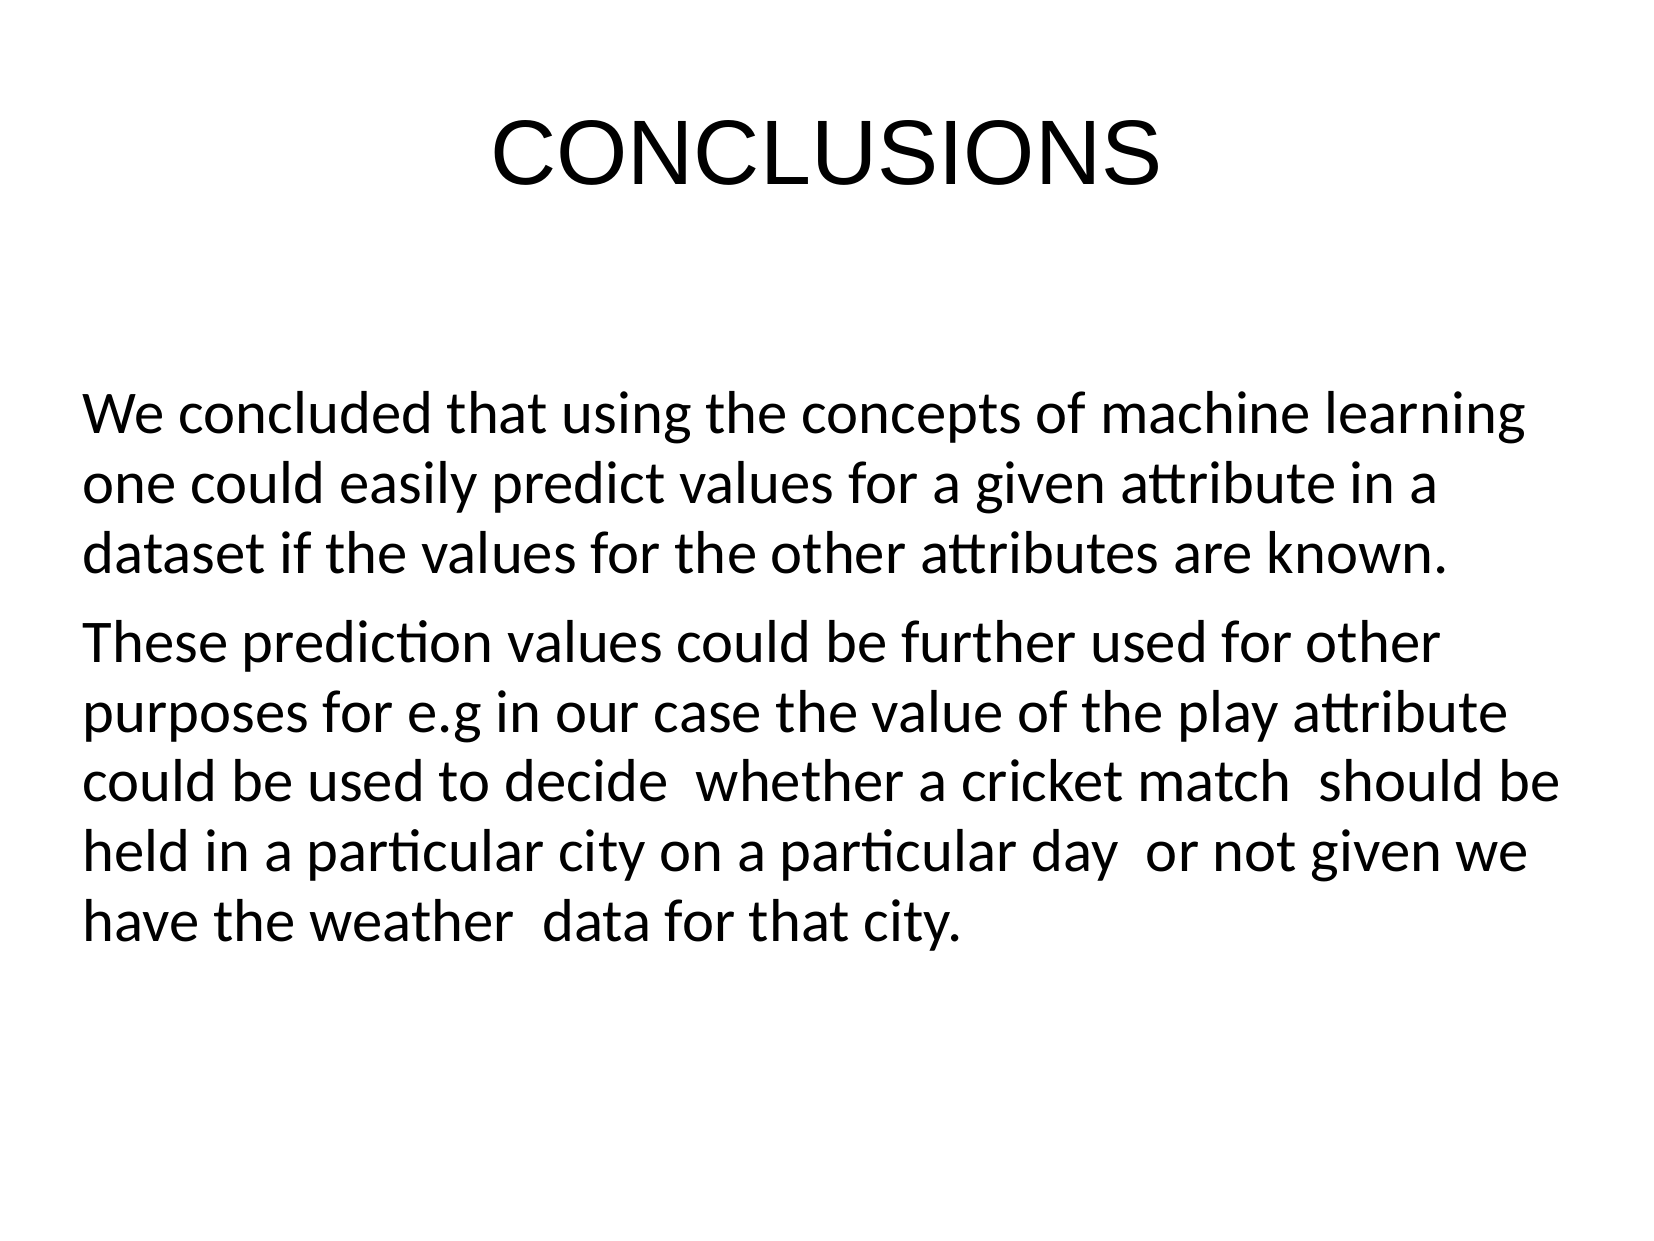

# CONCLUSIONS
We concluded that using the concepts of machine learning one could easily predict values for a given attribute in a dataset if the values for the other attributes are known.
These prediction values could be further used for other purposes for e.g in our case the value of the play attribute could be used to decide whether a cricket match should be held in a particular city on a particular day or not given we have the weather data for that city.